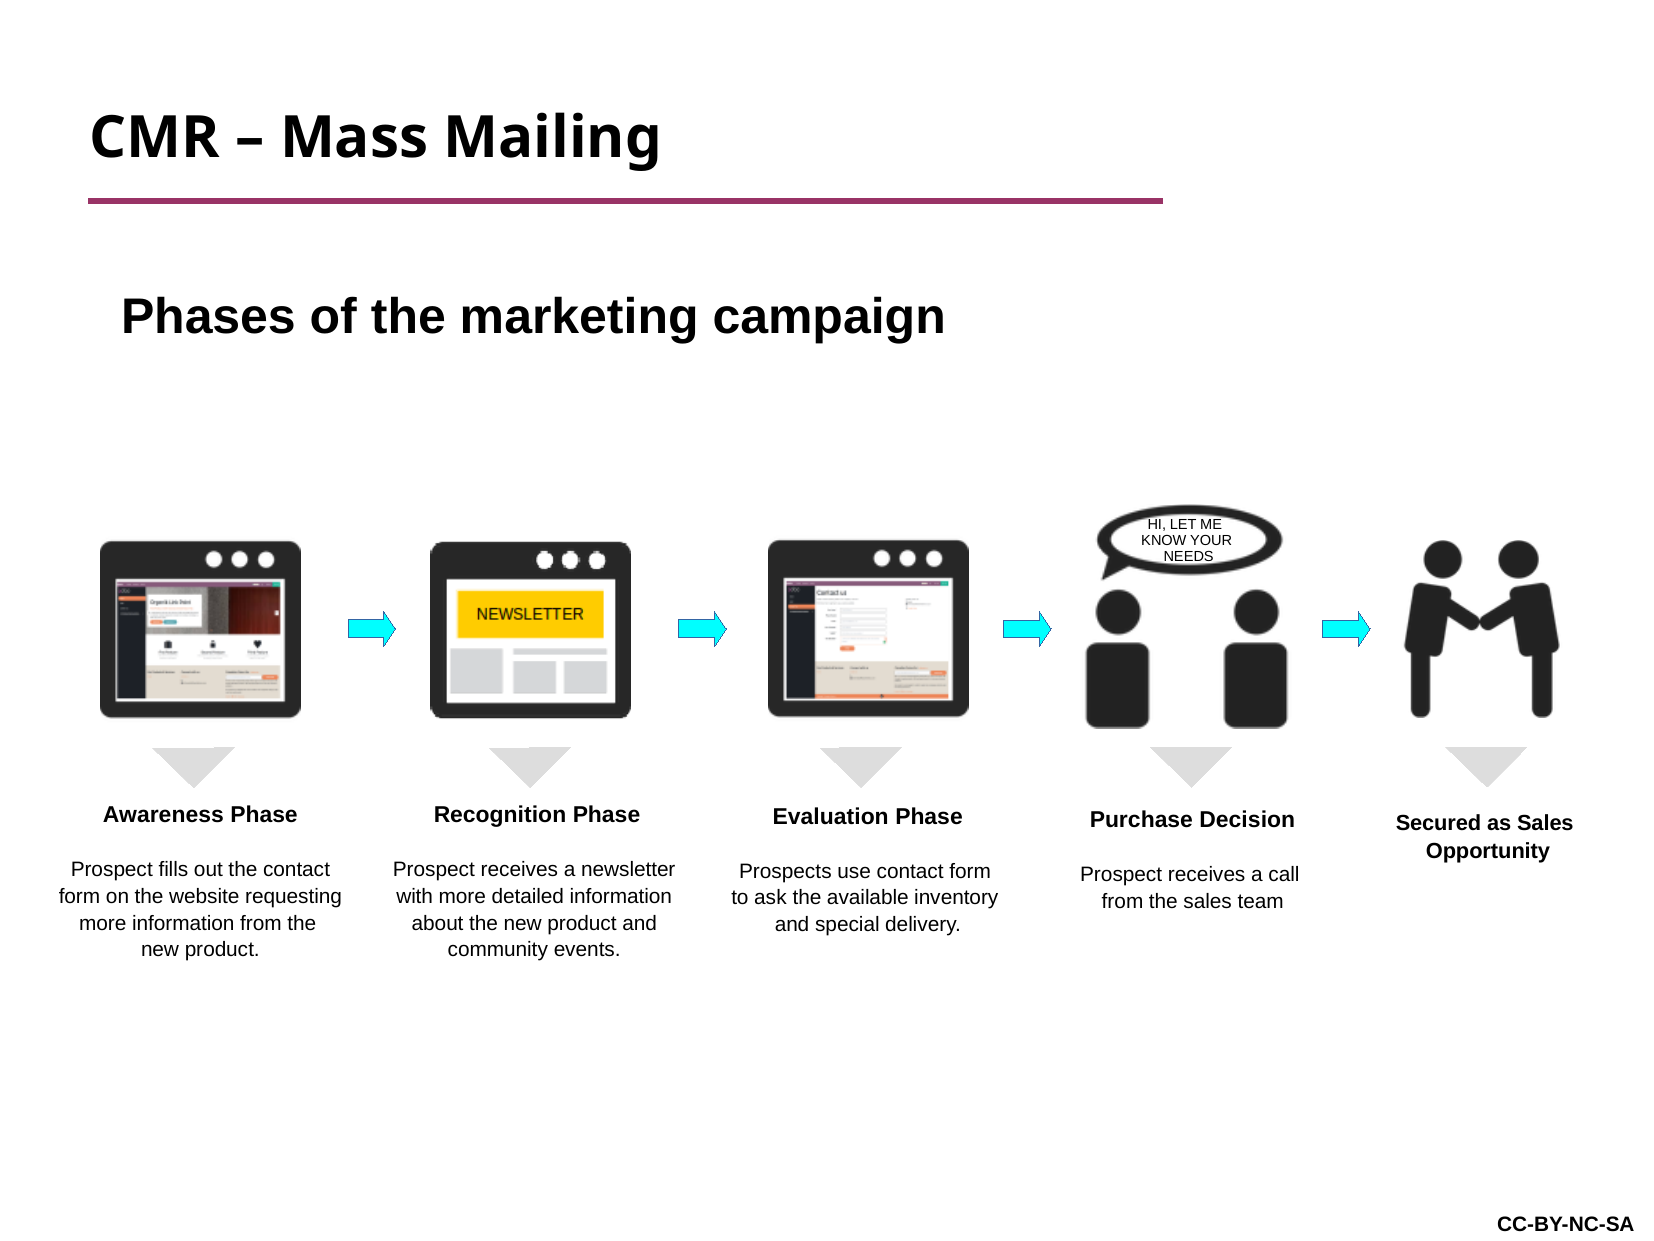

# CMR – Mass Mailing
Phases of the marketing campaign
HI, LET ME
KNOW YOUR
 NEEDS
Secured as Sales
Opportunity
Purchase Decision
Prospect receives a call
from the sales team
Evaluation Phase
Prospects use contact form
to ask the available inventory
and special delivery.
Awareness Phase
Prospect fills out the contact
 form on the website requesting
more information from the
new product.
Recognition Phase
Prospect receives a newsletter
with more detailed information
about the new product and
community events.
CC-BY-NC-SA